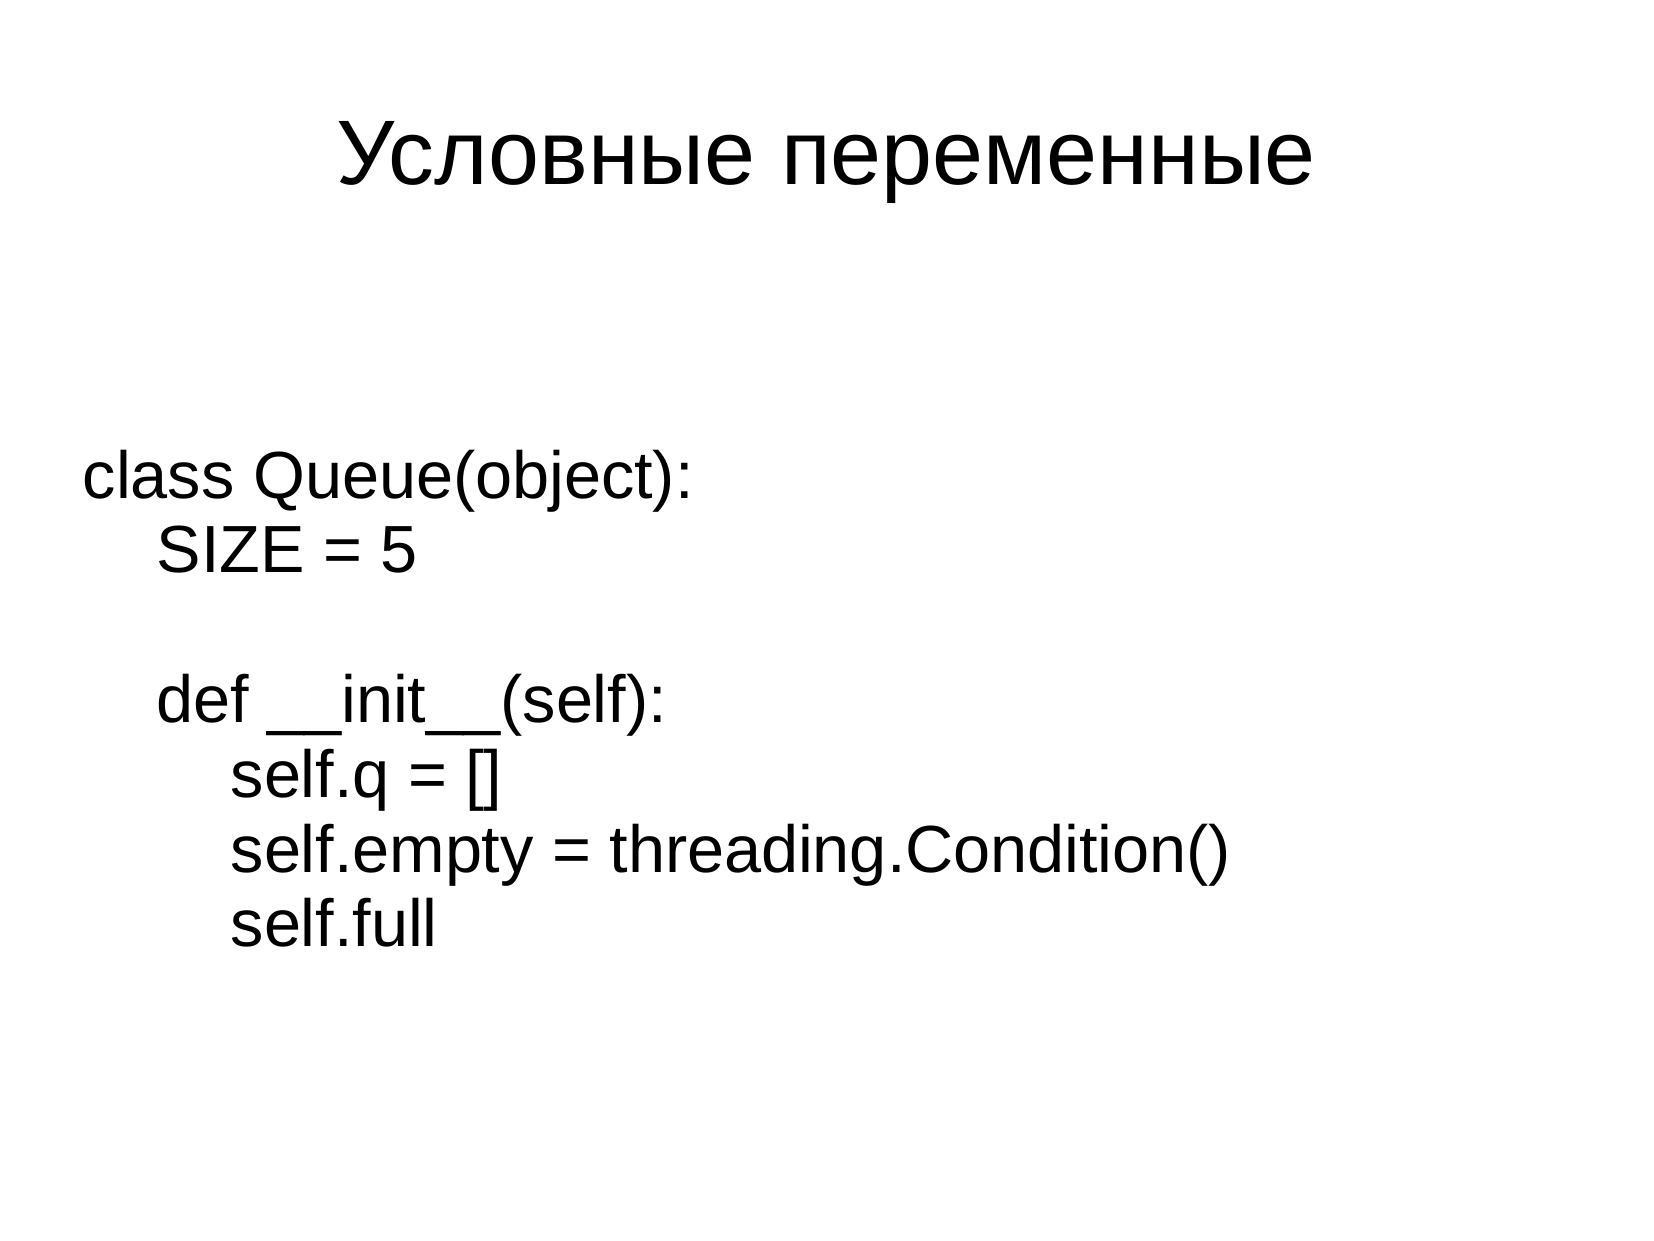

# Условные переменные
class Queue(object):
 SIZE = 5
 def __init__(self):
 self.q = []
 self.empty = threading.Condition()
 self.full